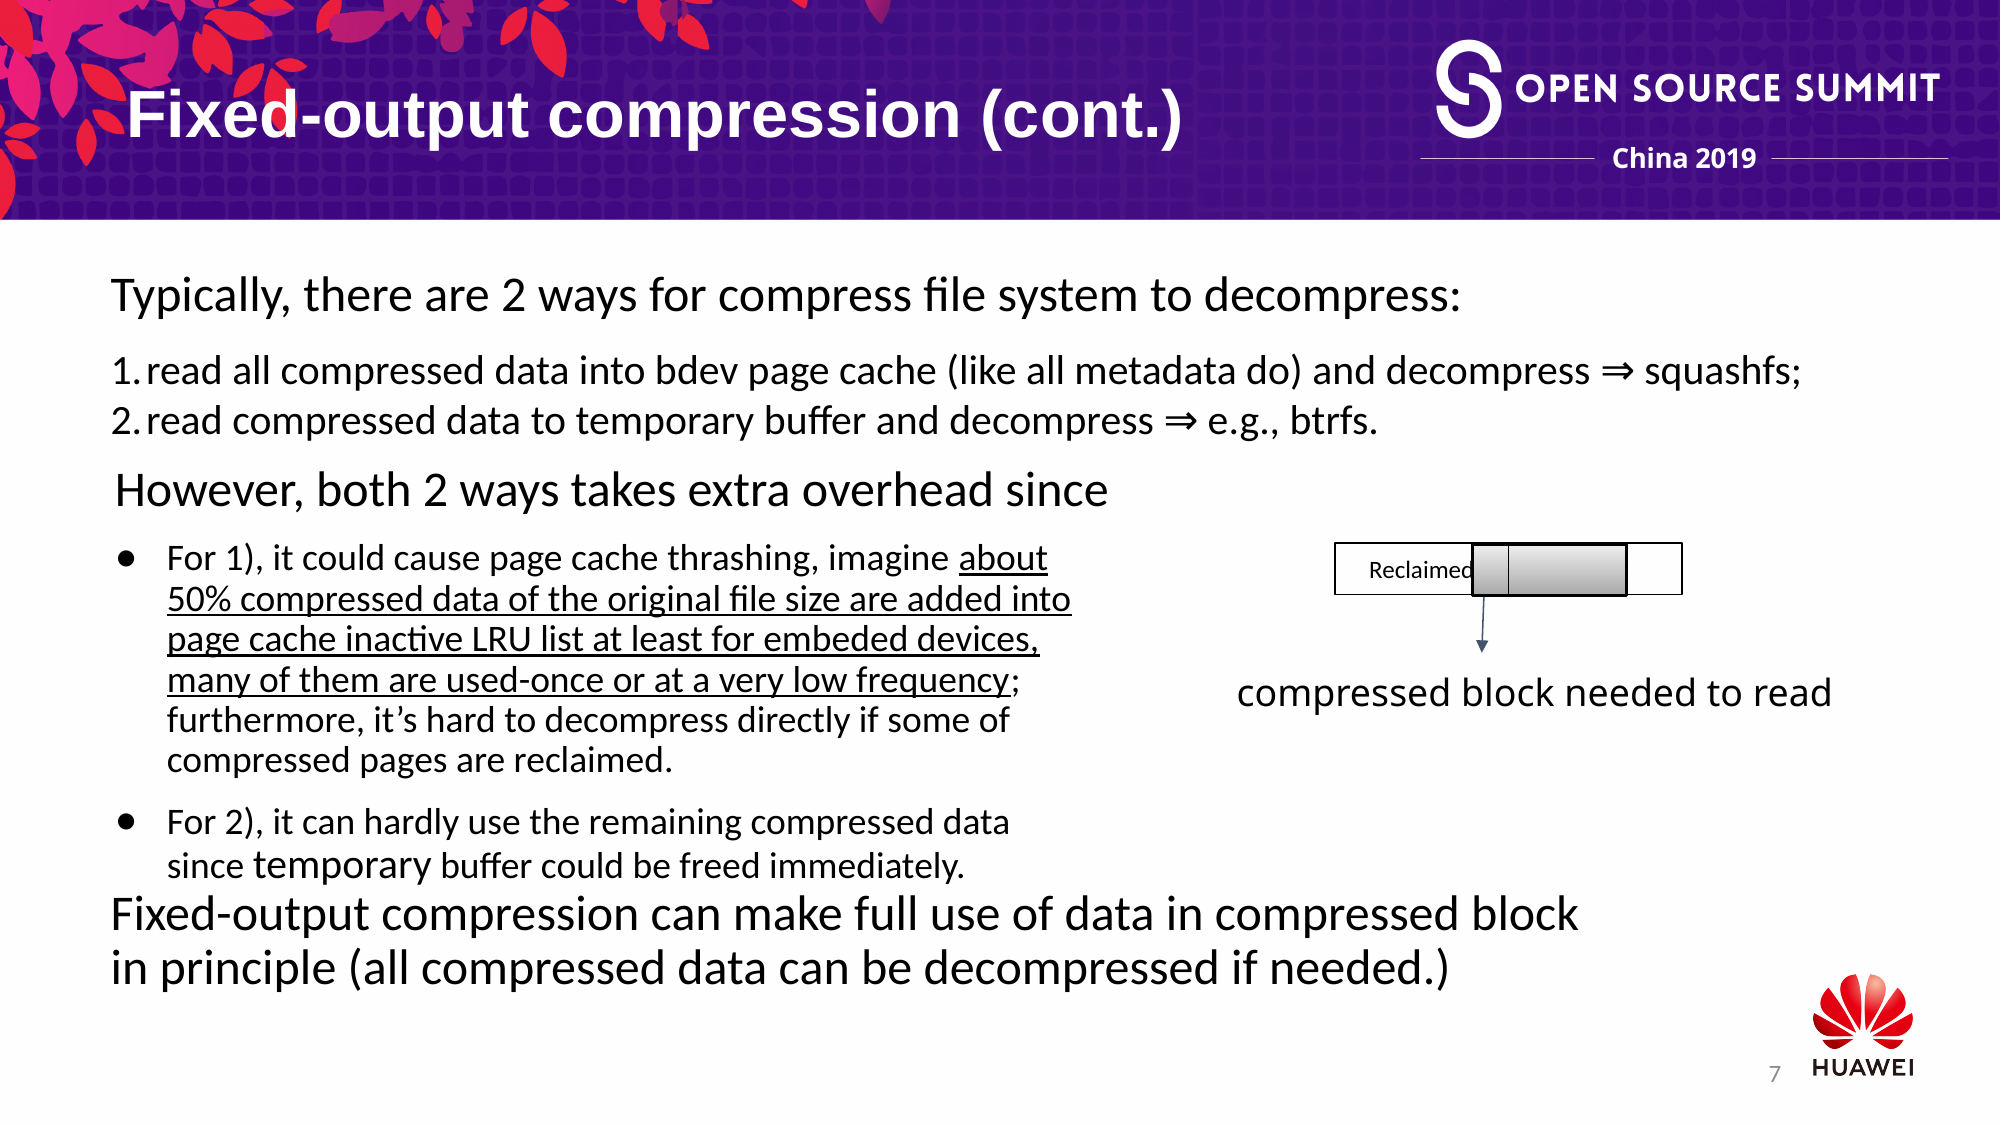

Fixed-output compression (cont.)
Typically, there are 2 ways for compress file system to decompress:
read all compressed data into bdev page cache (like all metadata do) and decompress ⇒ squashfs;
read compressed data to temporary buffer and decompress ⇒ e.g., btrfs.
However, both 2 ways takes extra overhead since
For 1), it could cause page cache thrashing, imagine about
50% compressed data of the original file size are added into
page cache inactive LRU list at least for embeded devices,
many of them are used-once or at a very low frequency;
furthermore, it’s hard to decompress directly if some of
compressed pages are reclaimed.
For 2), it can hardly use the remaining compressed data
since temporary buffer could be freed immediately.
Fixed-output compression can make full use of data in compressed block
in principle (all compressed data can be decompressed if needed.)
Reclaimed
compressed block needed to read